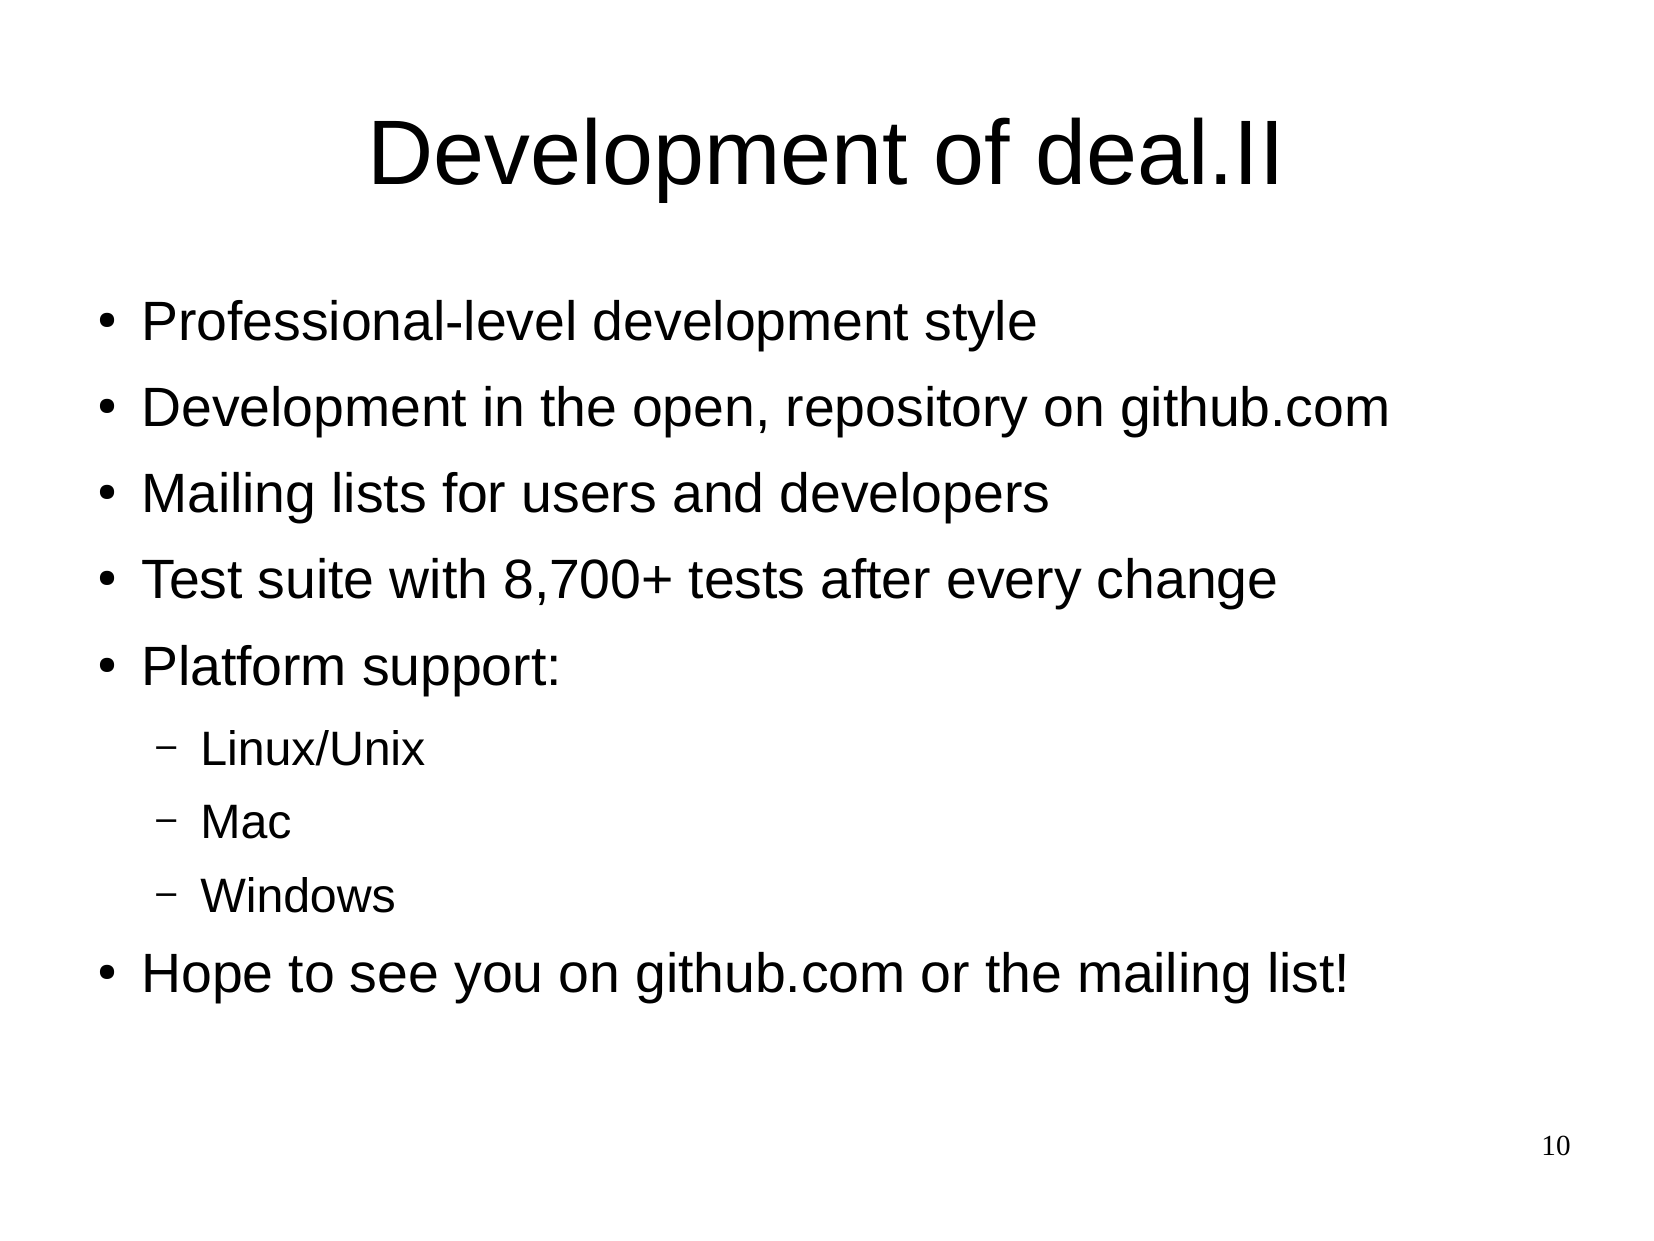

# Development of deal.II
Professional-level development style
Development in the open, repository on github.com
Mailing lists for users and developers
Test suite with 8,700+ tests after every change
Platform support:
Linux/Unix
Mac
Windows
Hope to see you on github.com or the mailing list!
10